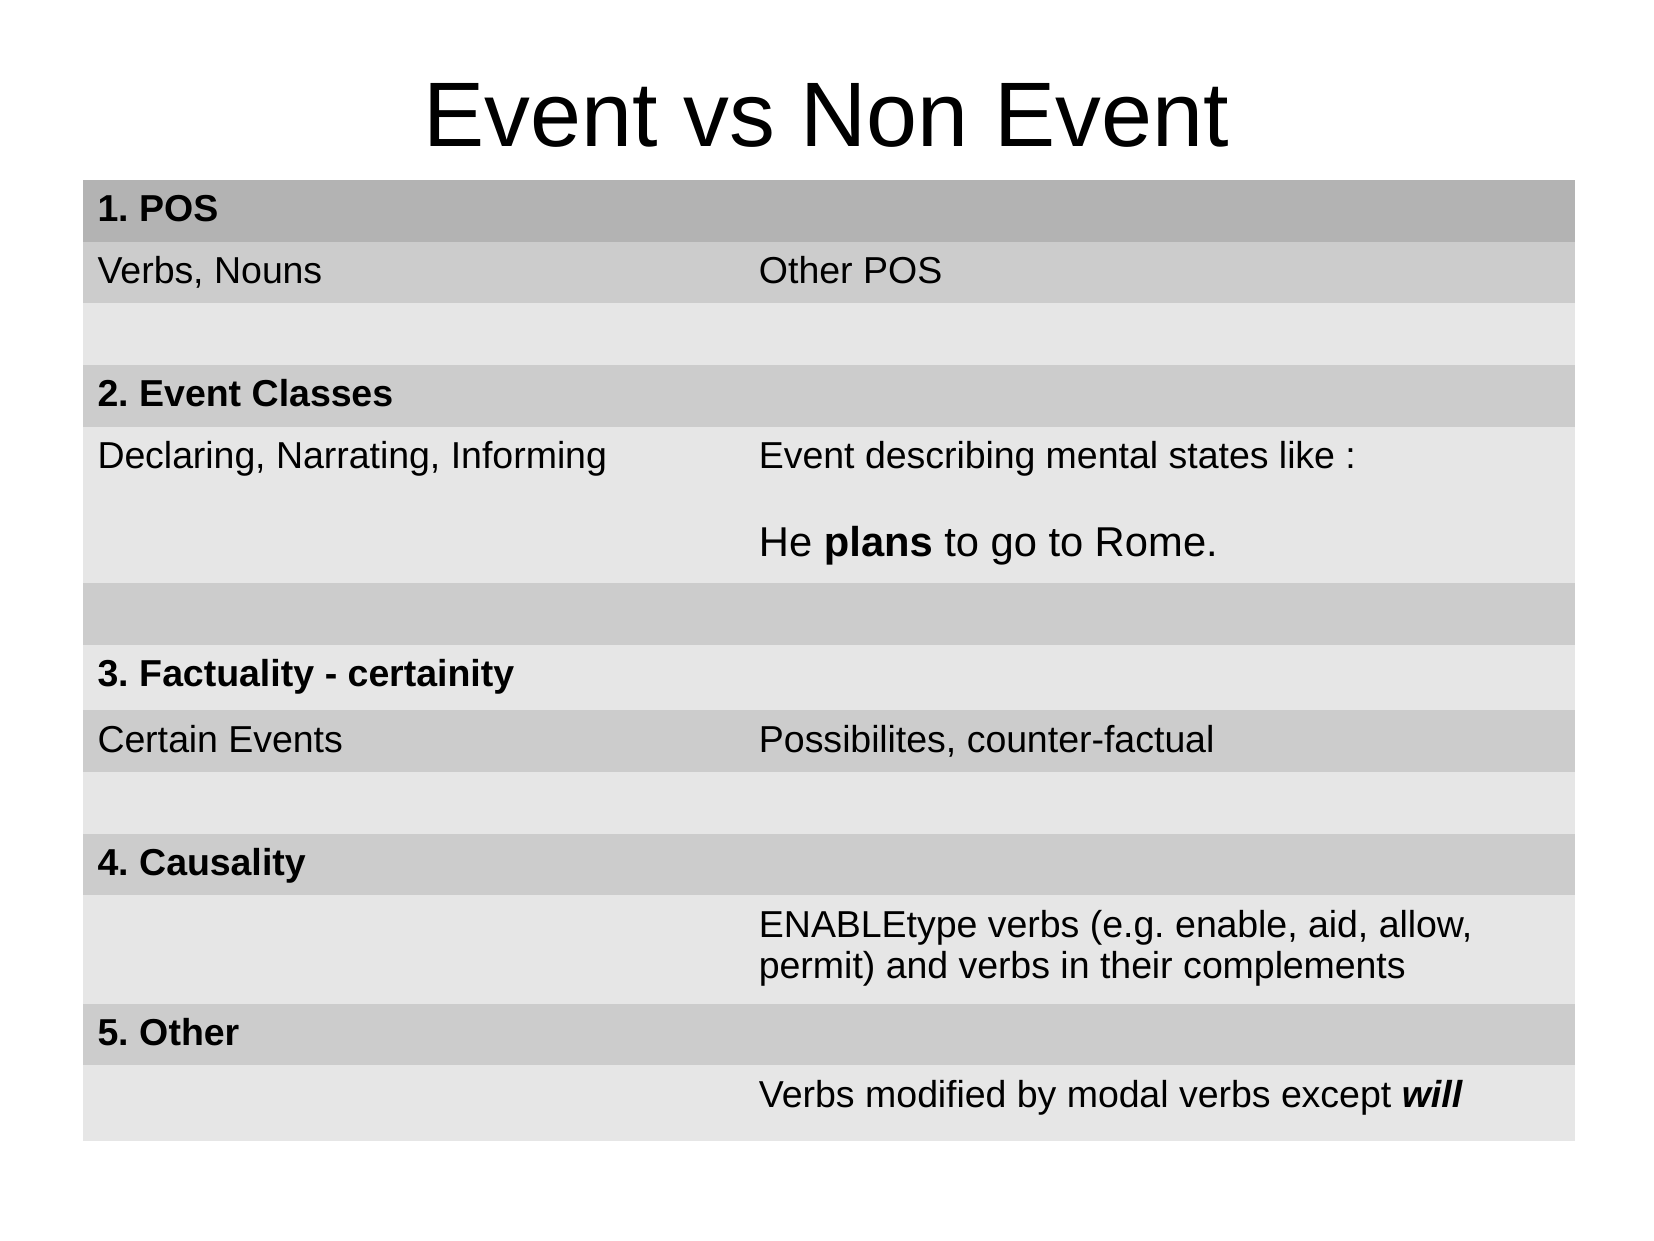

# Event vs Non Event
| 1. POS | |
| --- | --- |
| Verbs, Nouns | Other POS |
| | |
| 2. Event Classes | |
| Declaring, Narrating, Informing | Event describing mental states like : He plans to go to Rome. |
| | |
| 3. Factuality - certainity | |
| Certain Events | Possibilites, counter-factual |
| | |
| 4. Causality | |
| | ENABLE­type verbs (e.g. enable, aid, allow, permit) and verbs in their complements |
| 5. Other | |
| | Verbs modified by modal verbs except will |